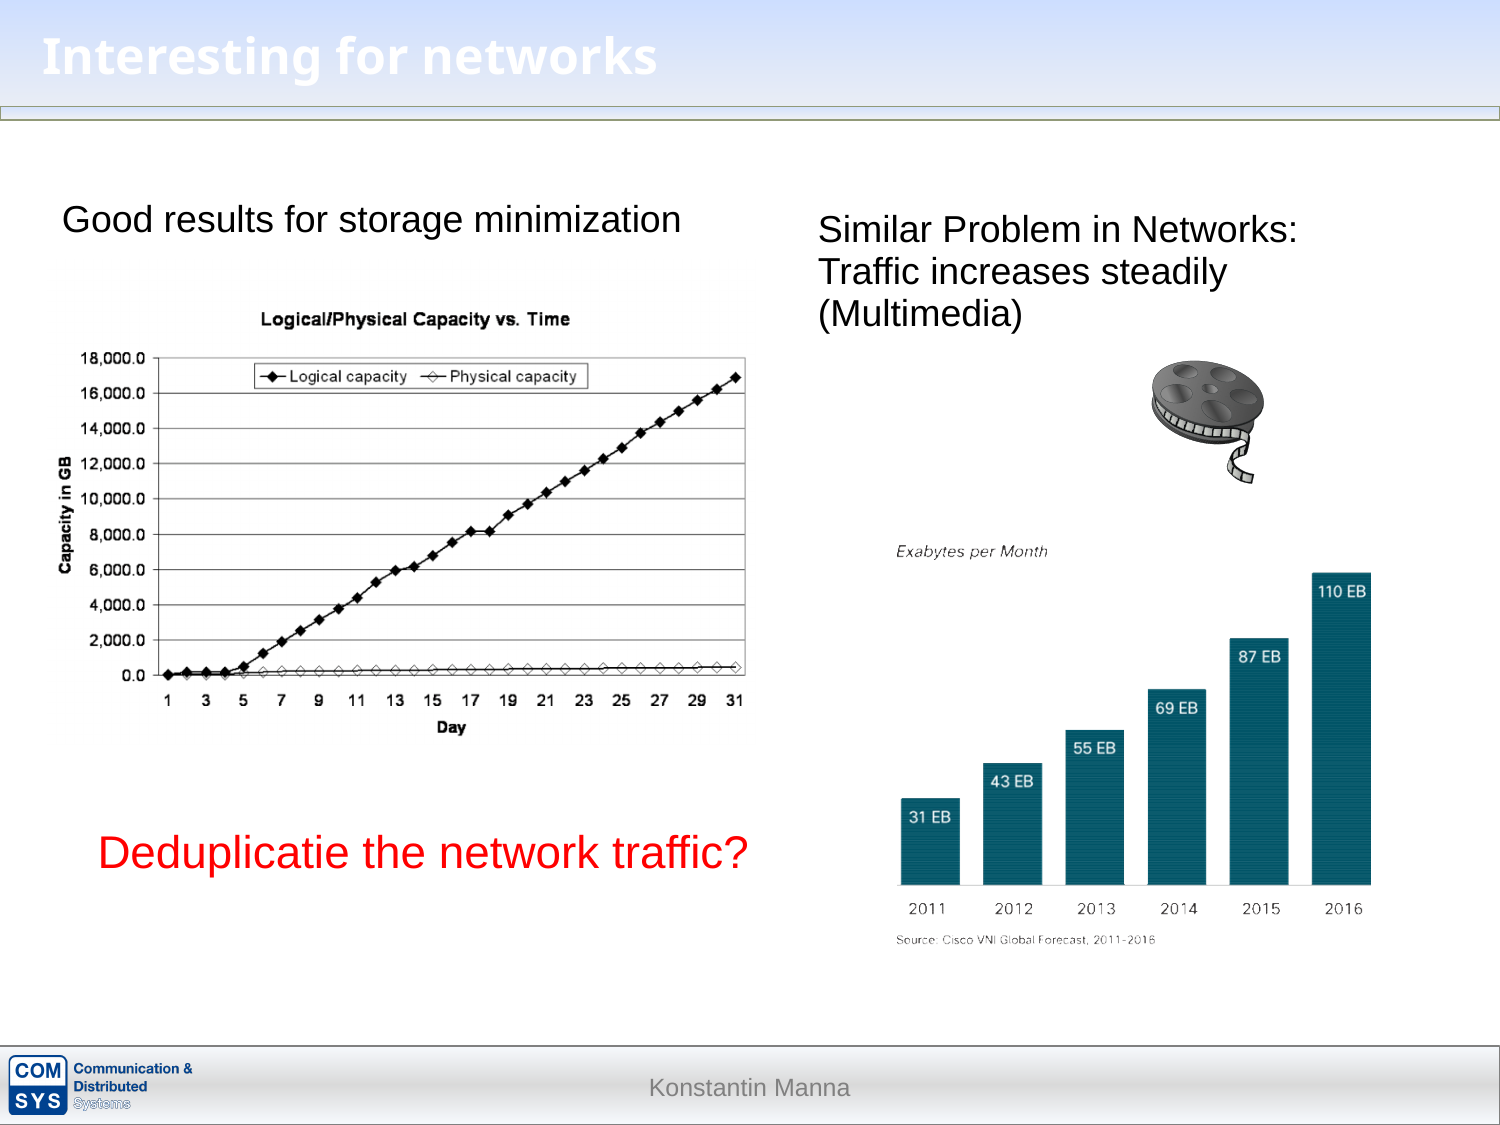

# Interesting for networks
Good results for storage minimization
Similar Problem in Networks:
Traffic increases steadily
(Multimedia)
Deduplicatie the network traffic?